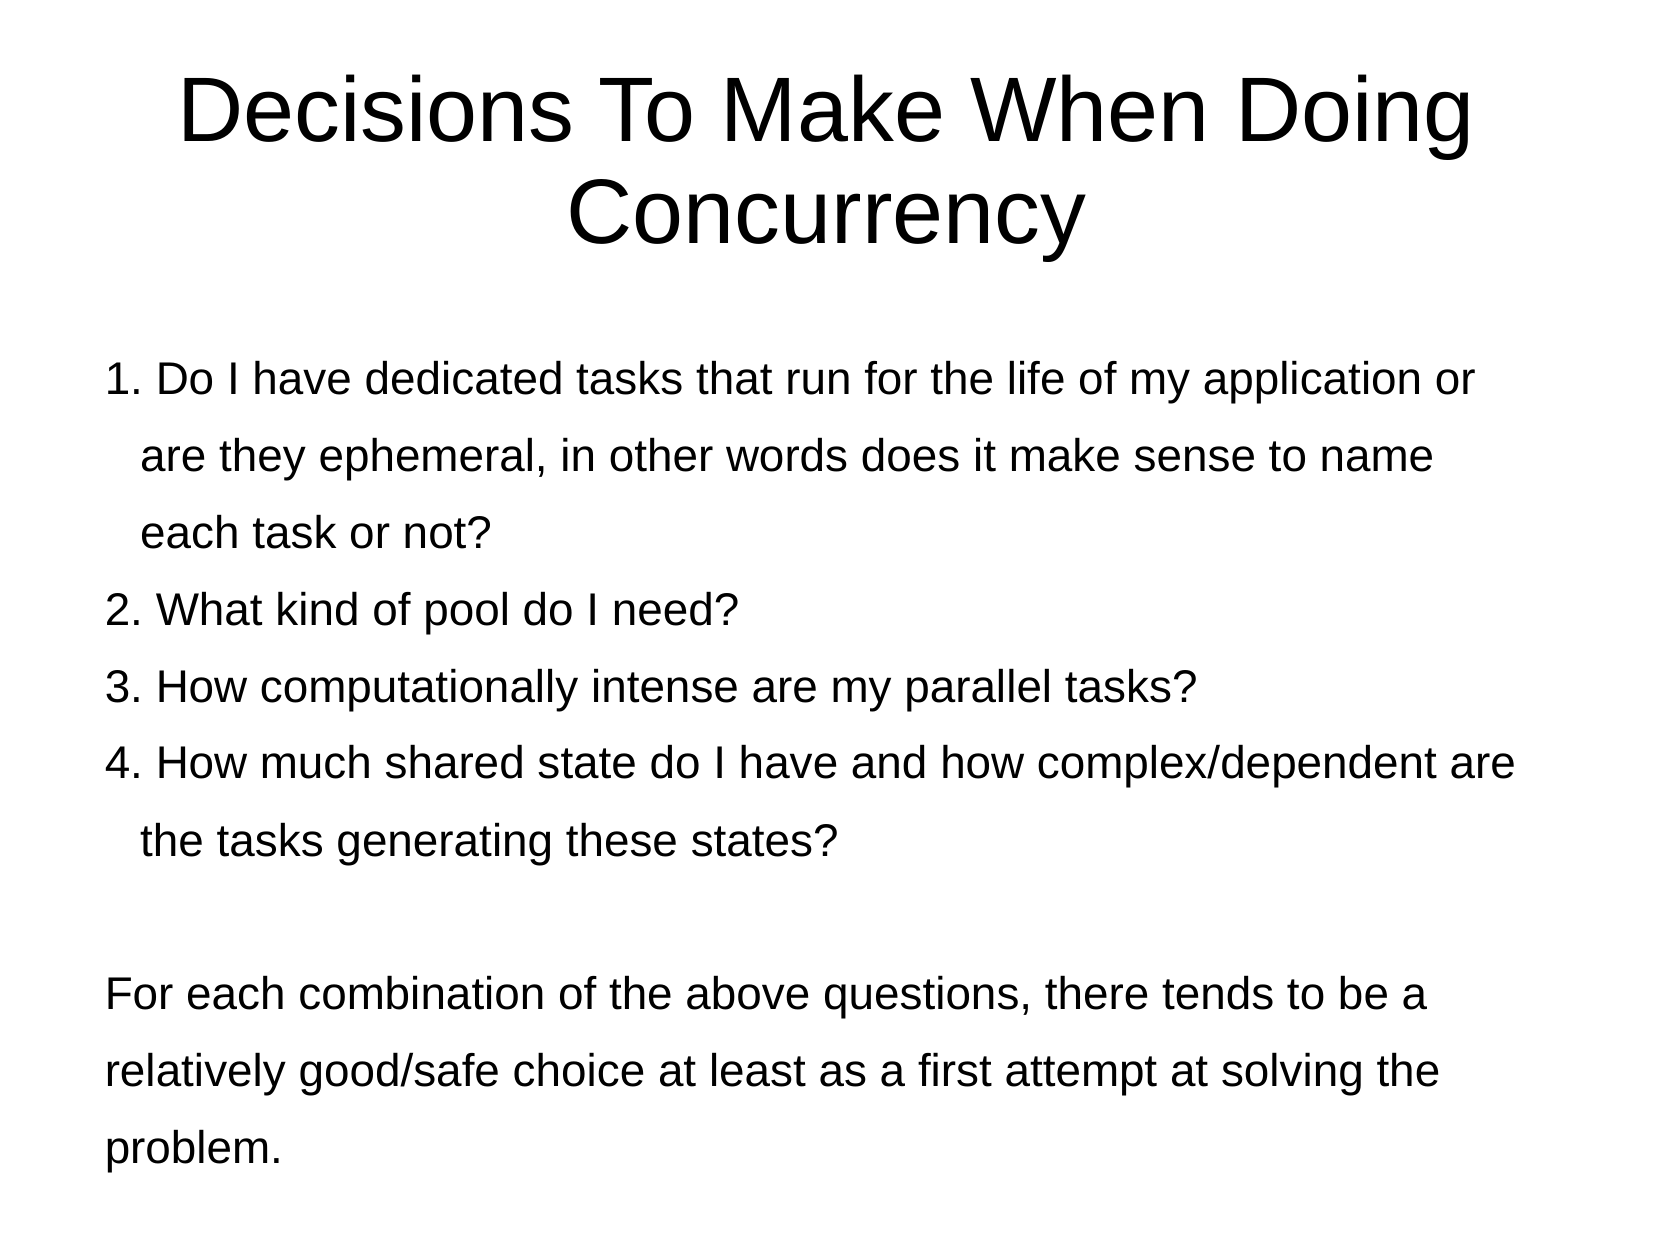

# Decisions To Make When Doing Concurrency
 Do I have dedicated tasks that run for the life of my application or are they ephemeral, in other words does it make sense to name each task or not?
 What kind of pool do I need?
 How computationally intense are my parallel tasks?
 How much shared state do I have and how complex/dependent are the tasks generating these states?
For each combination of the above questions, there tends to be a relatively good/safe choice at least as a first attempt at solving the problem.